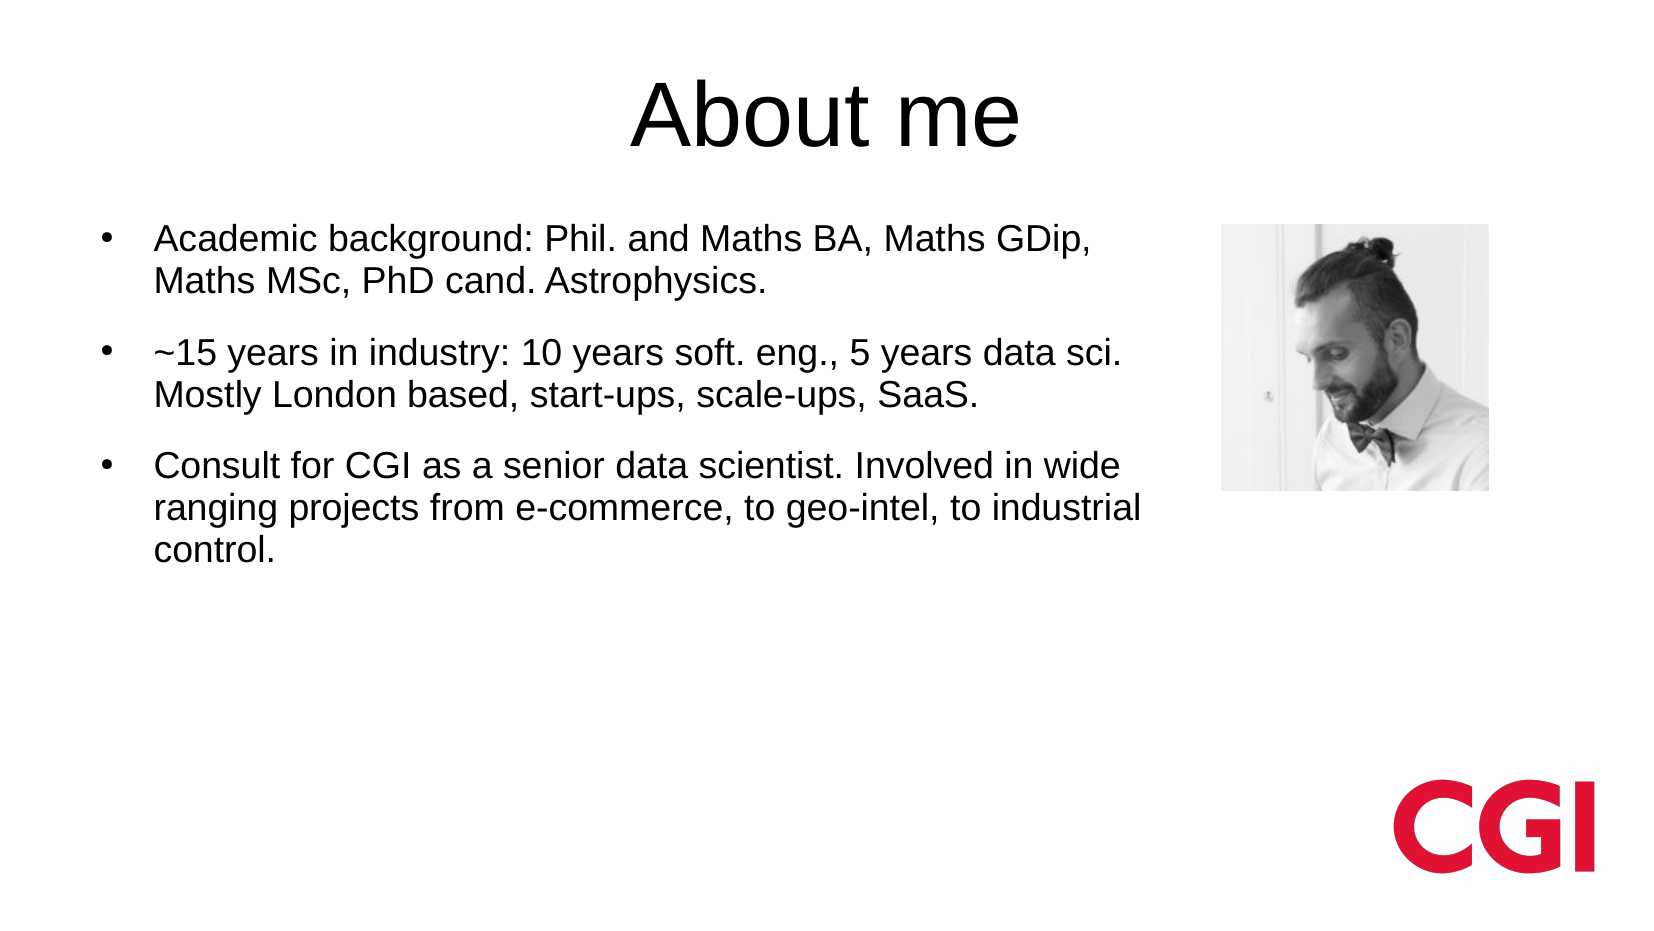

# About me
Academic background: Phil. and Maths BA, Maths GDip, Maths MSc, PhD cand. Astrophysics.
~15 years in industry: 10 years soft. eng., 5 years data sci. Mostly London based, start-ups, scale-ups, SaaS.
Consult for CGI as a senior data scientist. Involved in wide ranging projects from e-commerce, to geo-intel, to industrial control.